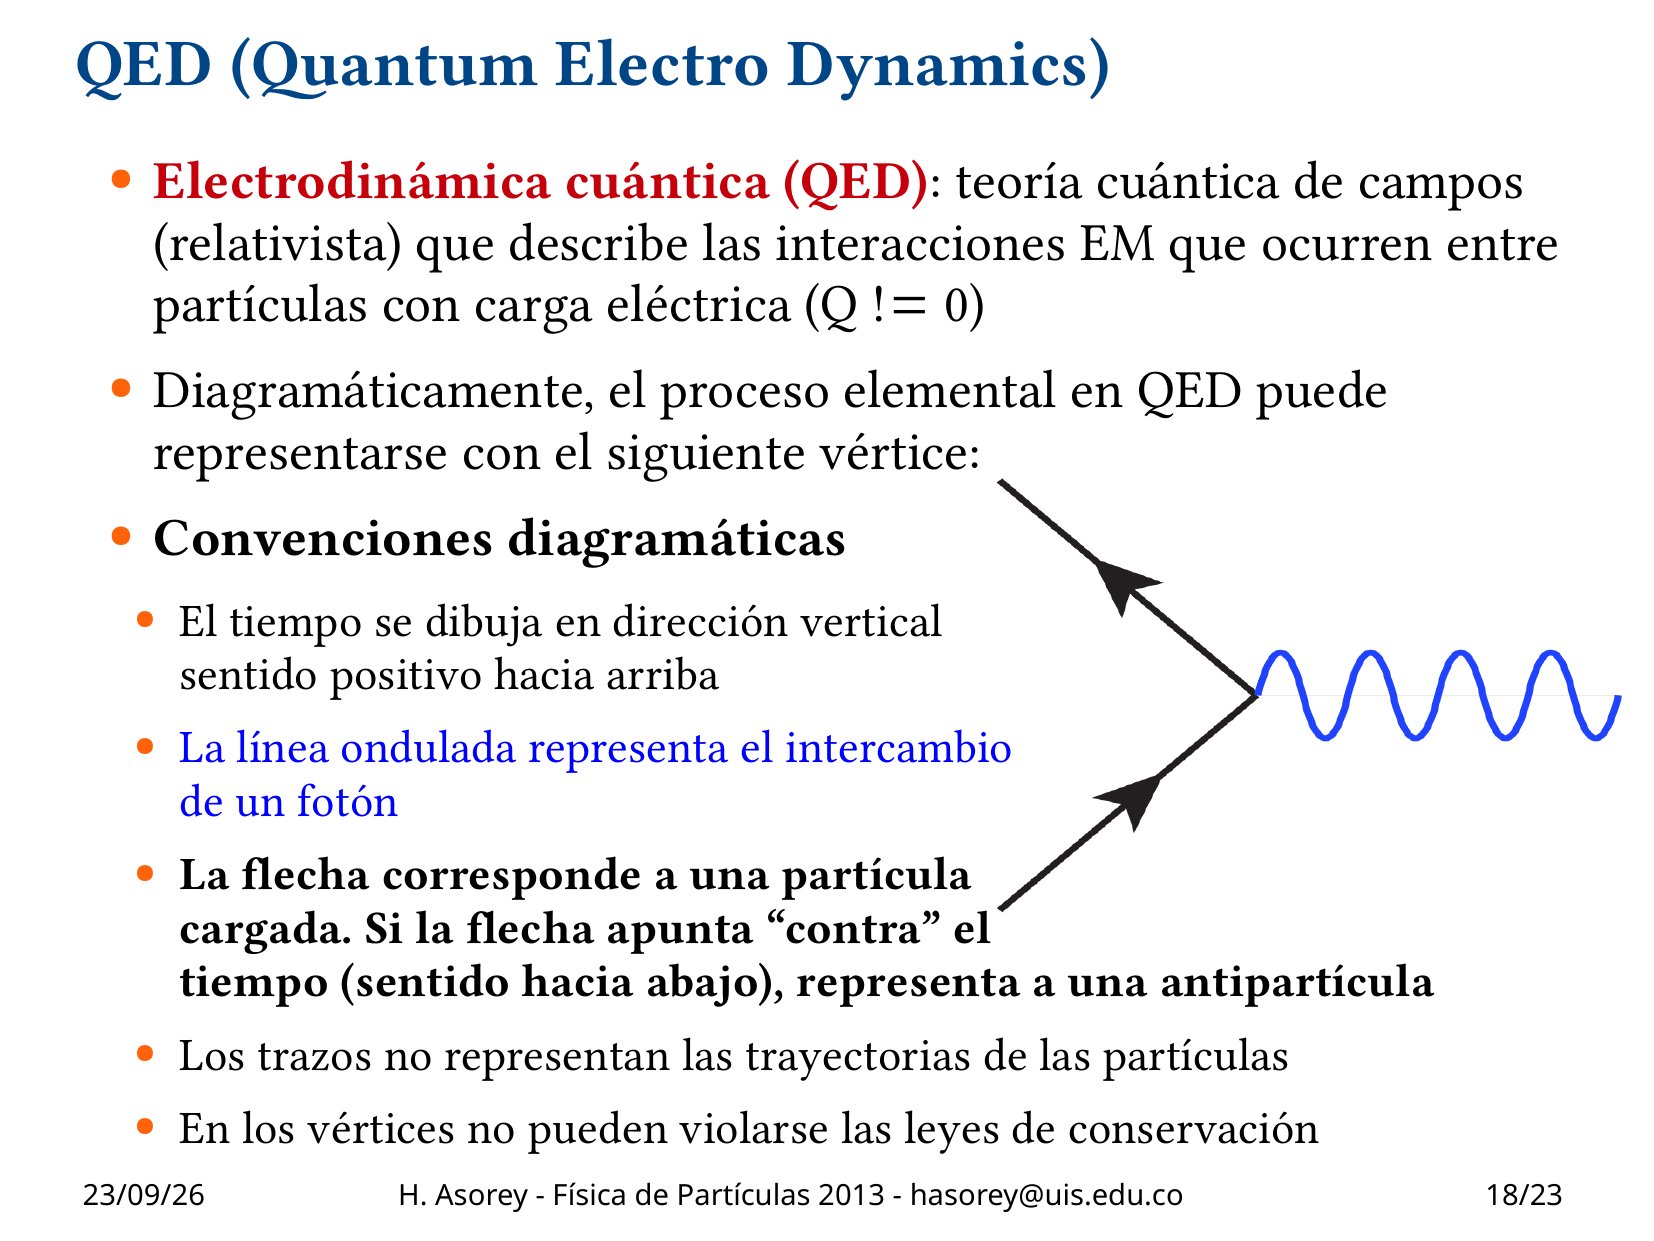

# QED (Quantum Electro Dynamics)
Electrodinámica cuántica (QED): teoría cuántica de campos (relativista) que describe las interacciones EM que ocurren entre partículas con carga eléctrica (Q != 0)
Diagramáticamente, el proceso elemental en QED puede representarse con el siguiente vértice:
Convenciones diagramáticas
El tiempo se dibuja en dirección vertical
sentido positivo hacia arriba
La línea ondulada representa el intercambio
de un fotón
La flecha corresponde a una partícula
cargada. Si la flecha apunta “contra” el
tiempo (sentido hacia abajo), representa a una antipartícula
Los trazos no representan las trayectorias de las partículas
En los vértices no pueden violarse las leyes de conservación
H. Asorey - Física de Partículas 2013 - hasorey@uis.edu.co
18